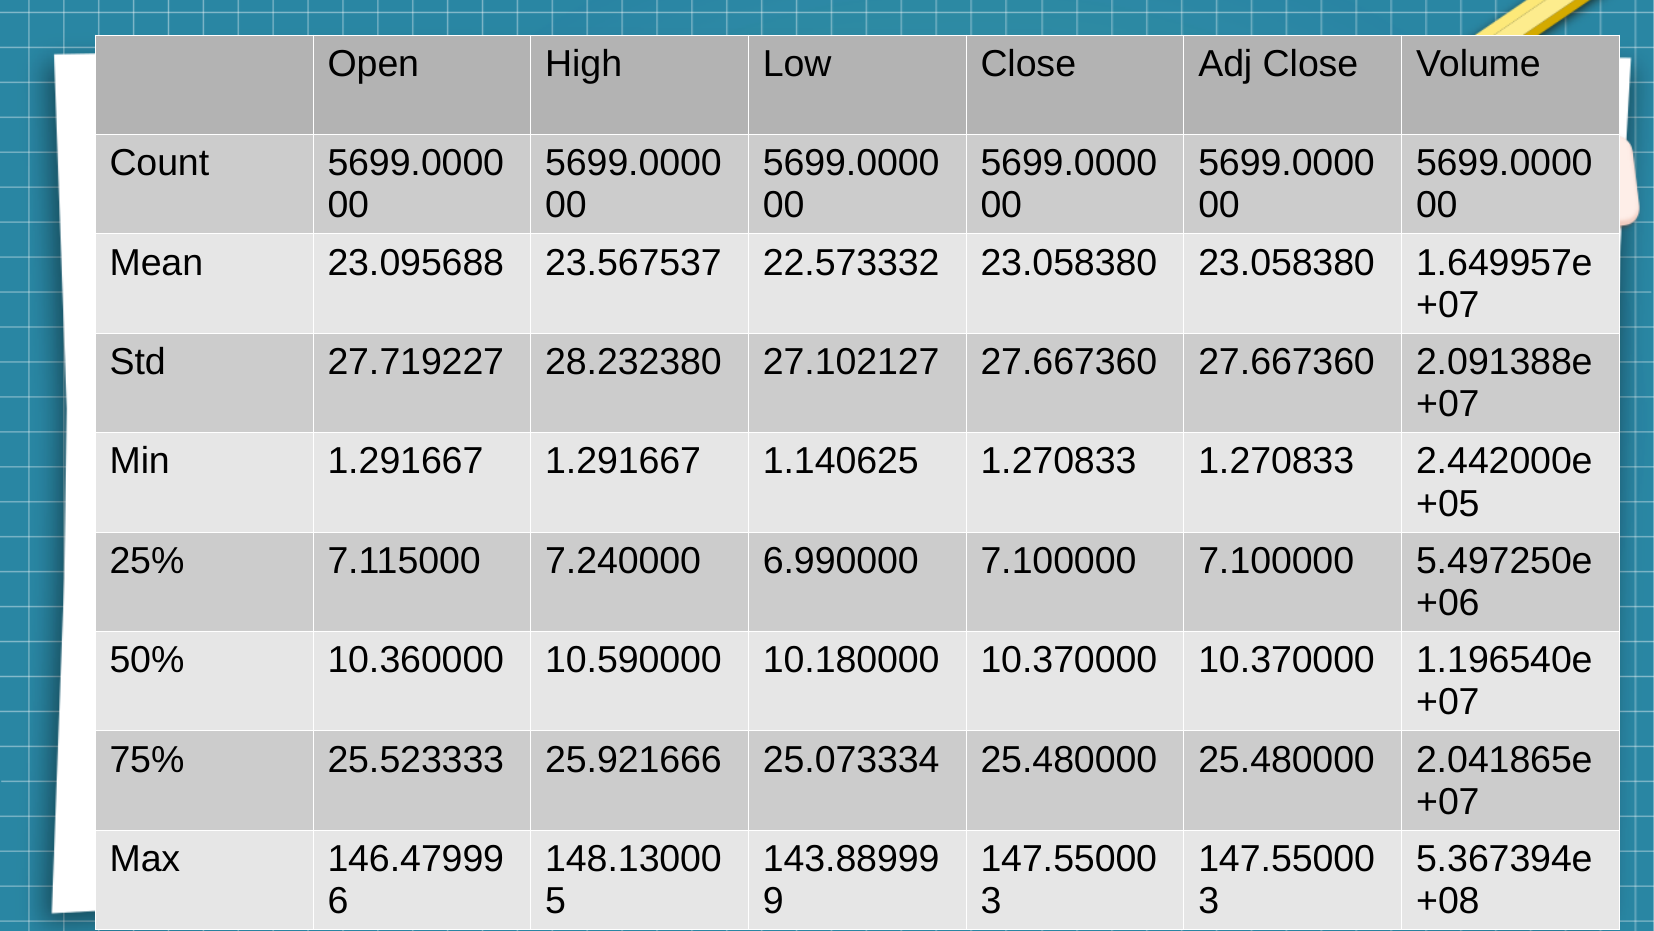

| | Open | High | Low | Close | Adj Close | Volume |
| --- | --- | --- | --- | --- | --- | --- |
| Count | 5699.000000 | 5699.000000 | 5699.000000 | 5699.000000 | 5699.000000 | 5699.000000 |
| Mean | 23.095688 | 23.567537 | 22.573332 | 23.058380 | 23.058380 | 1.649957e+07 |
| Std | 27.719227 | 28.232380 | 27.102127 | 27.667360 | 27.667360 | 2.091388e+07 |
| Min | 1.291667 | 1.291667 | 1.140625 | 1.270833 | 1.270833 | 2.442000e+05 |
| 25% | 7.115000 | 7.240000 | 6.990000 | 7.100000 | 7.100000 | 5.497250e+06 |
| 50% | 10.360000 | 10.590000 | 10.180000 | 10.370000 | 10.370000 | 1.196540e+07 |
| 75% | 25.523333 | 25.921666 | 25.073334 | 25.480000 | 25.480000 | 2.041865e+07 |
| Max | 146.479996 | 148.130005 | 143.889999 | 147.550003 | 147.550003 | 5.367394e+08 |